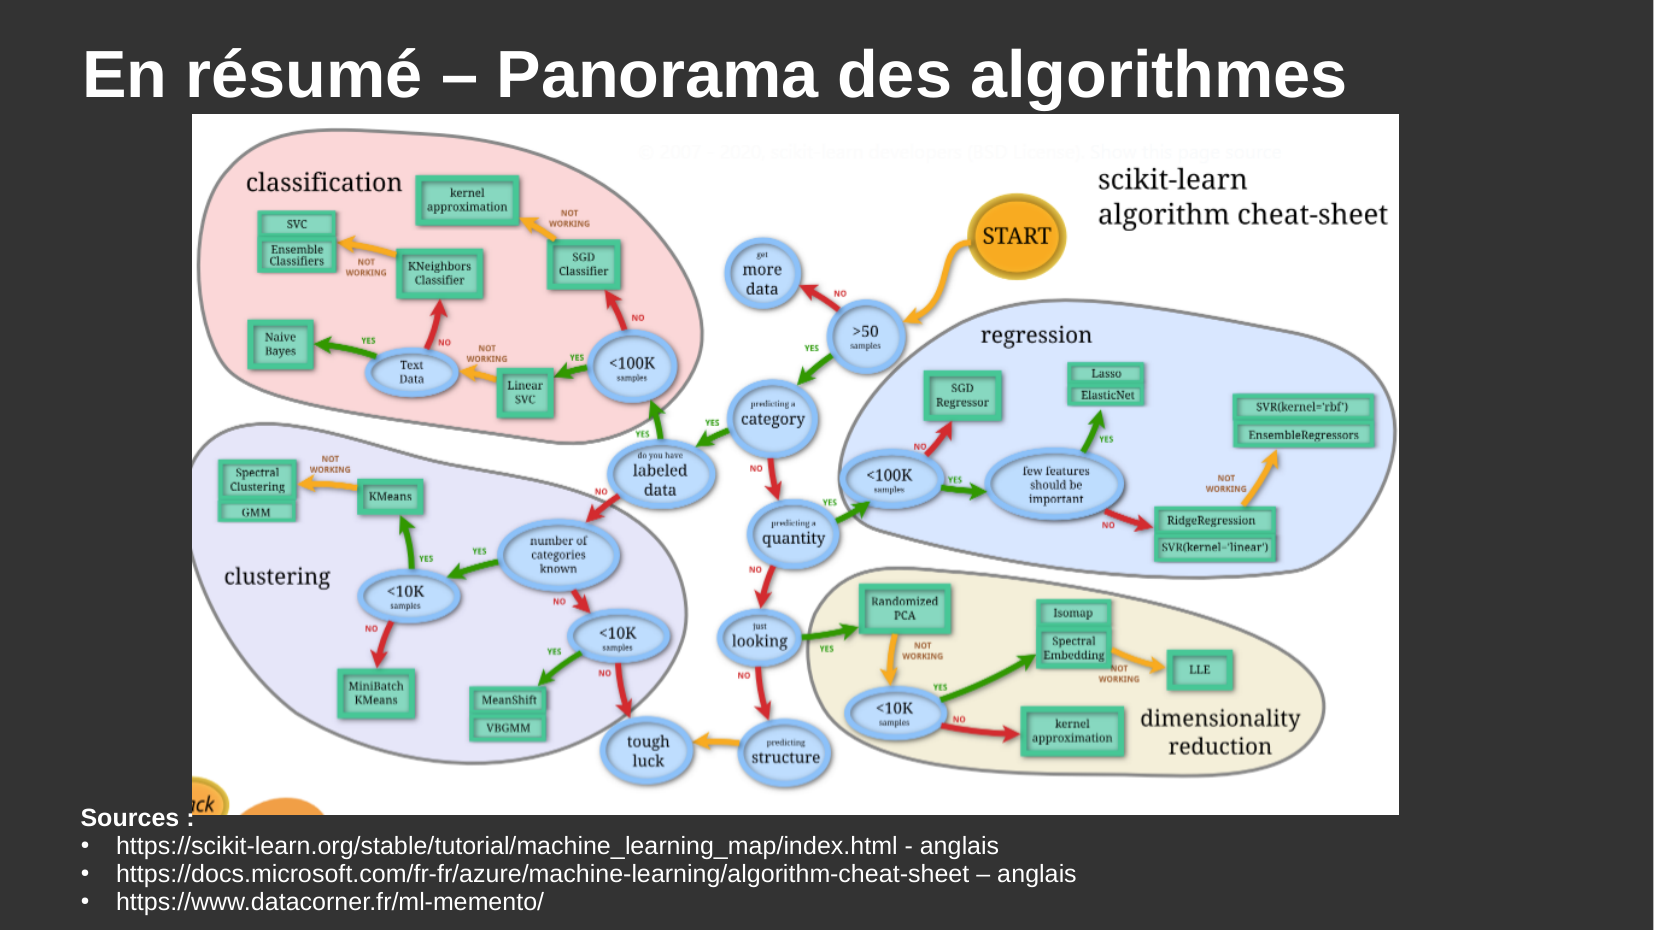

# En résumé – Panorama des algorithmes
Sources :
https://scikit-learn.org/stable/tutorial/machine_learning_map/index.html - anglais
https://docs.microsoft.com/fr-fr/azure/machine-learning/algorithm-cheat-sheet – anglais
https://www.datacorner.fr/ml-memento/